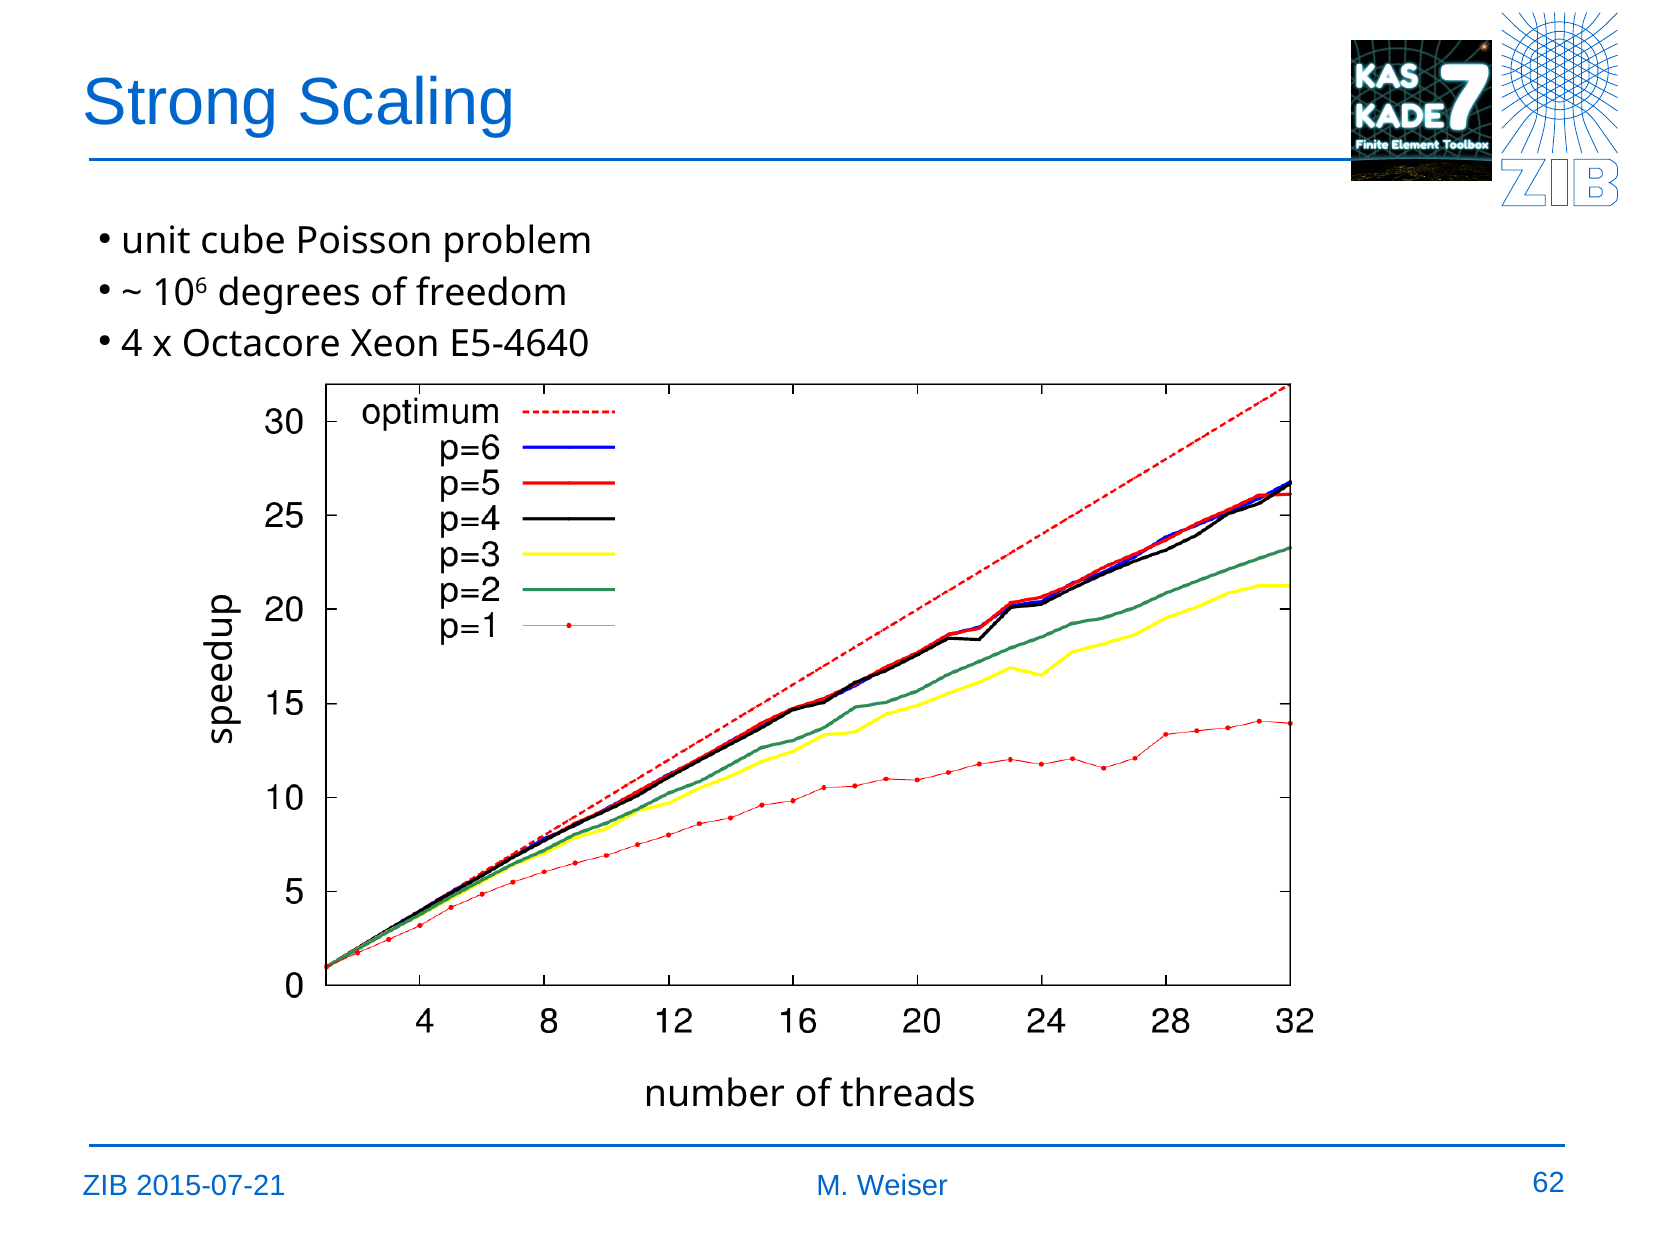

# Strong Scaling
 unit cube Poisson problem
 ~ 106 degrees of freedom
 4 x Octacore Xeon E5-4640
speedup
number of threads
62
ZIB 2015-07-21
M. Weiser